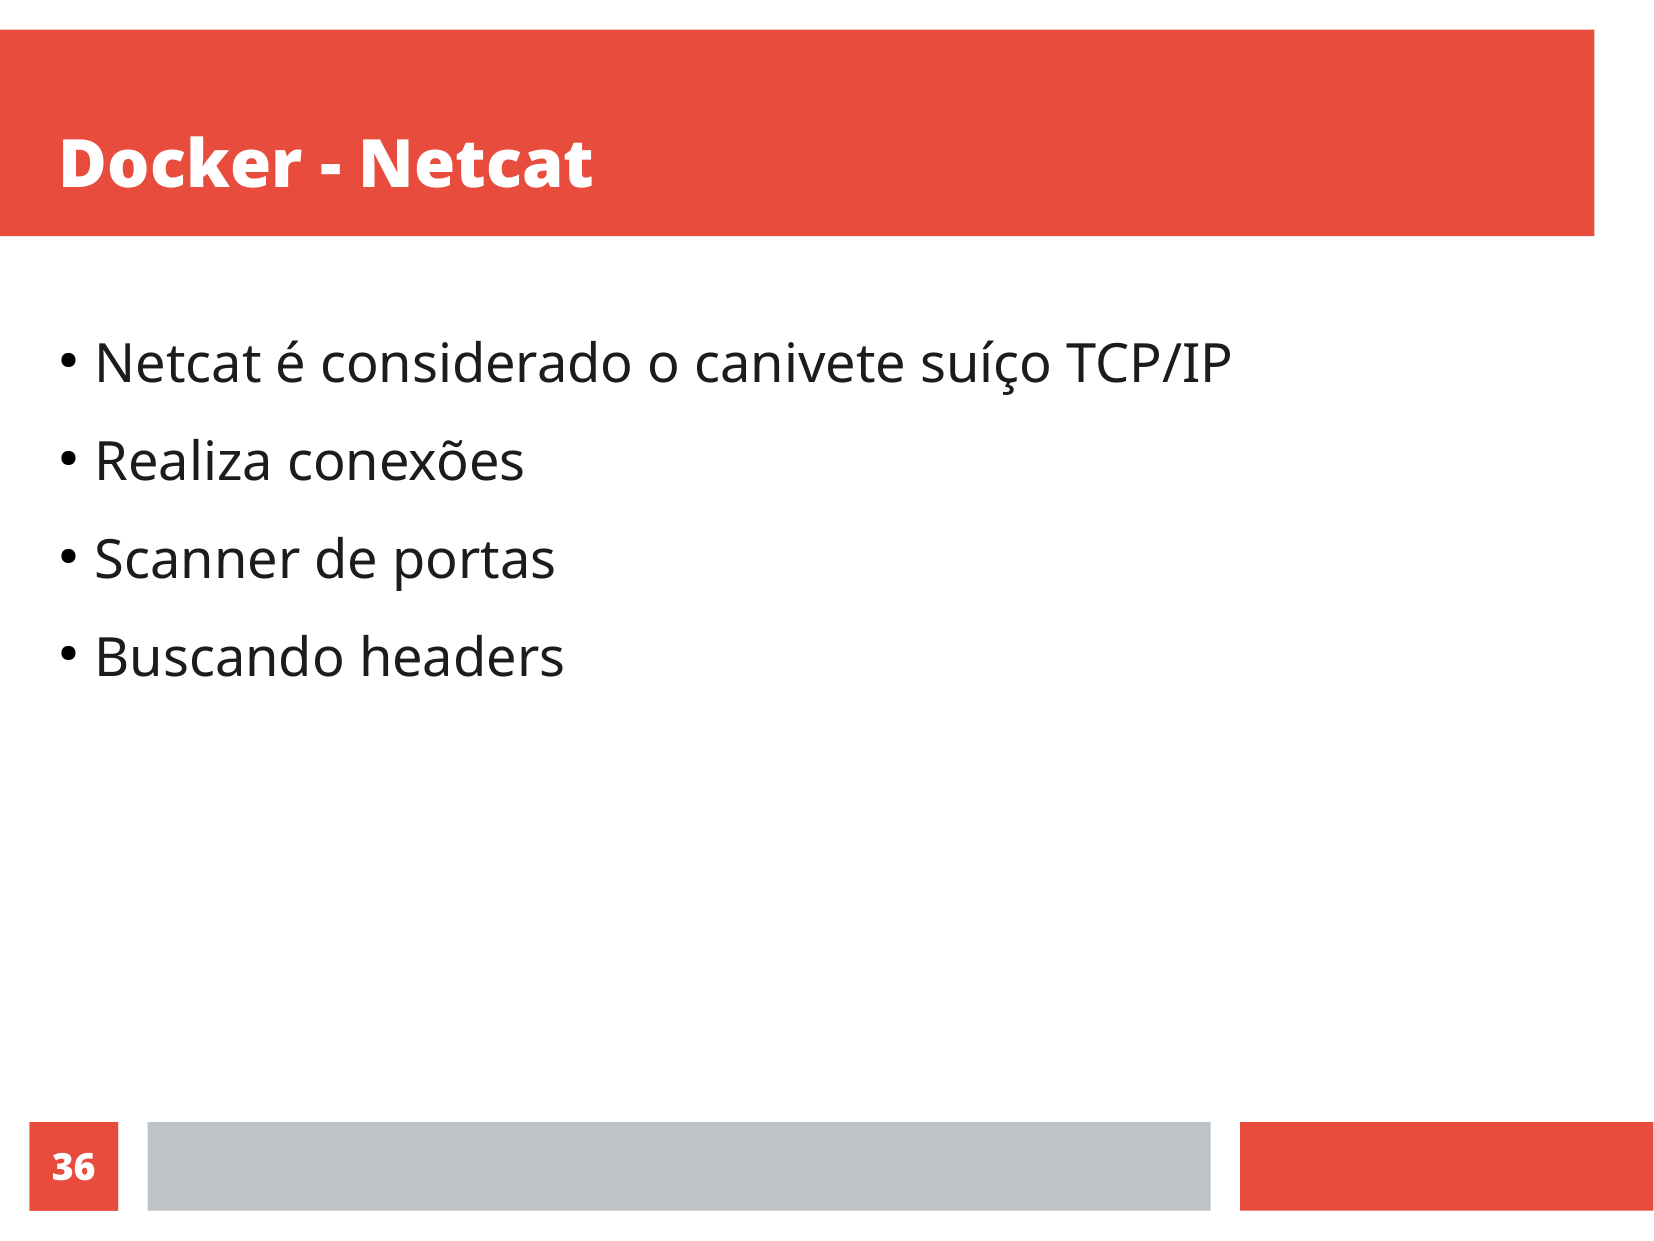

# Docker - Netcat
Netcat é considerado o canivete suíço TCP/IP
Realiza conexões
Scanner de portas
Buscando headers
36